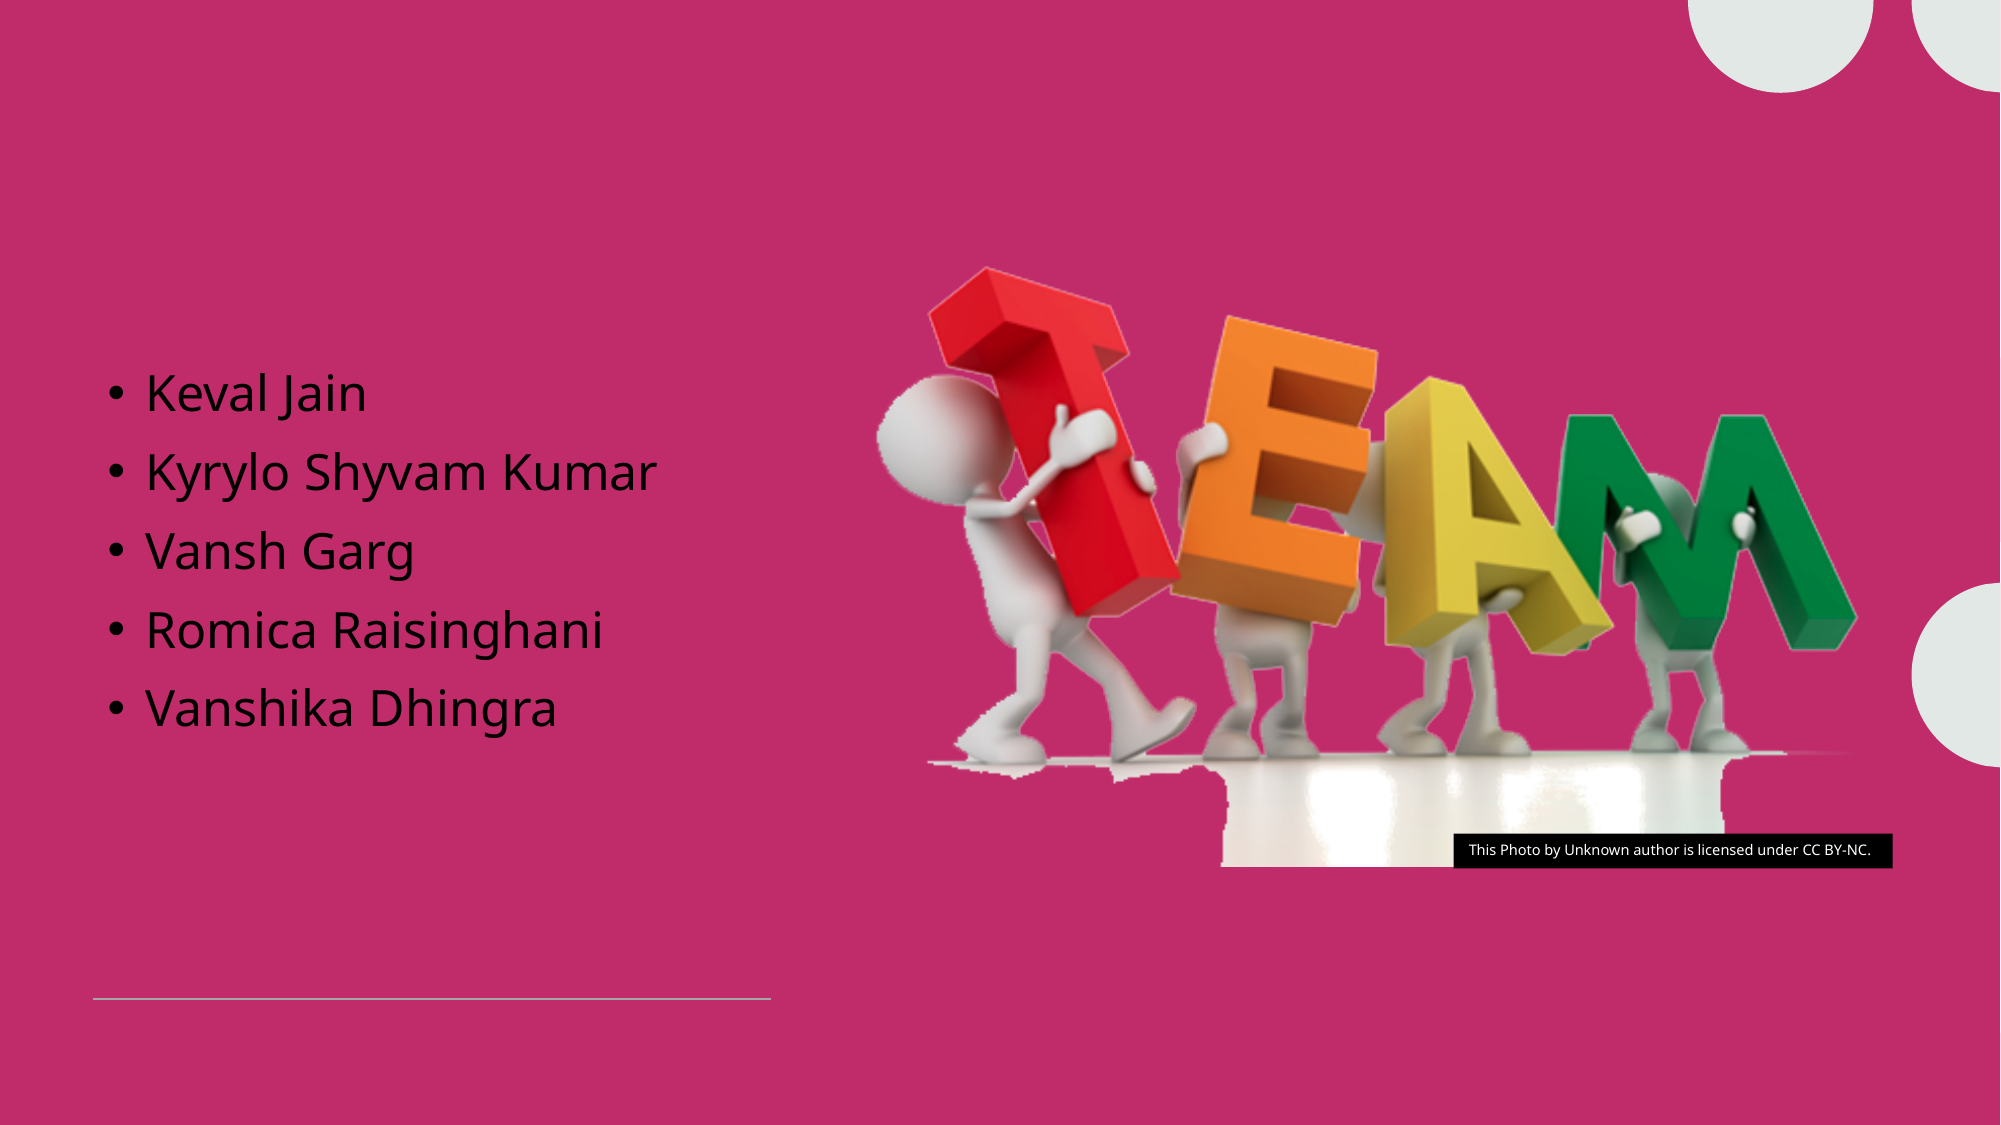

# Keval Jain
Kyrylo Shyvam Kumar
Vansh Garg
Romica Raisinghani
Vanshika Dhingra
This Photo by Unknown author is licensed under CC BY-NC.